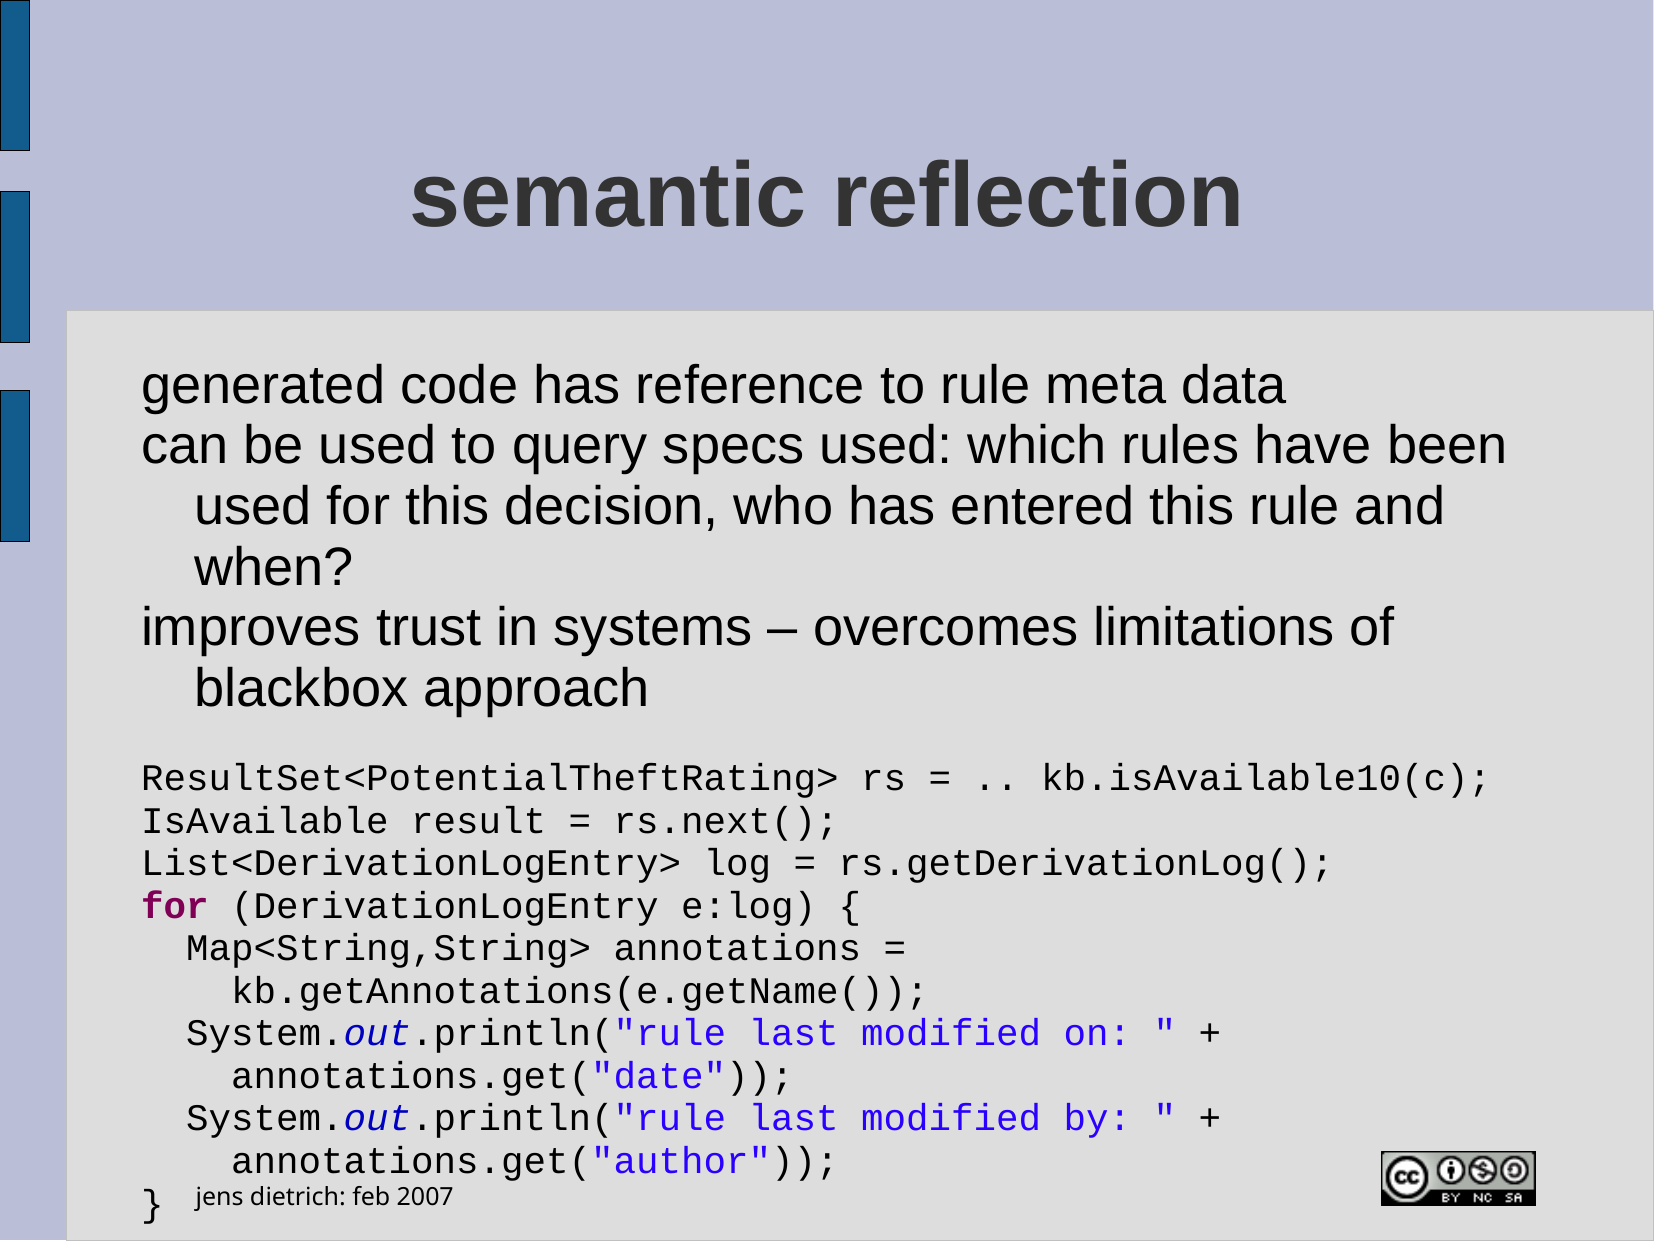

# semantic reflection
generated code has reference to rule meta data
can be used to query specs used: which rules have been used for this decision, who has entered this rule and when?
improves trust in systems – overcomes limitations of blackbox approach
ResultSet<PotentialTheftRating> rs = .. kb.isAvailable10(c);
IsAvailable result = rs.next();
List<DerivationLogEntry> log = rs.getDerivationLog();
for (DerivationLogEntry e:log) {
 Map<String,String> annotations =
 kb.getAnnotations(e.getName());
 System.out.println("rule last modified on: " +
 annotations.get("date"));
 System.out.println("rule last modified by: " +
 annotations.get("author"));
}